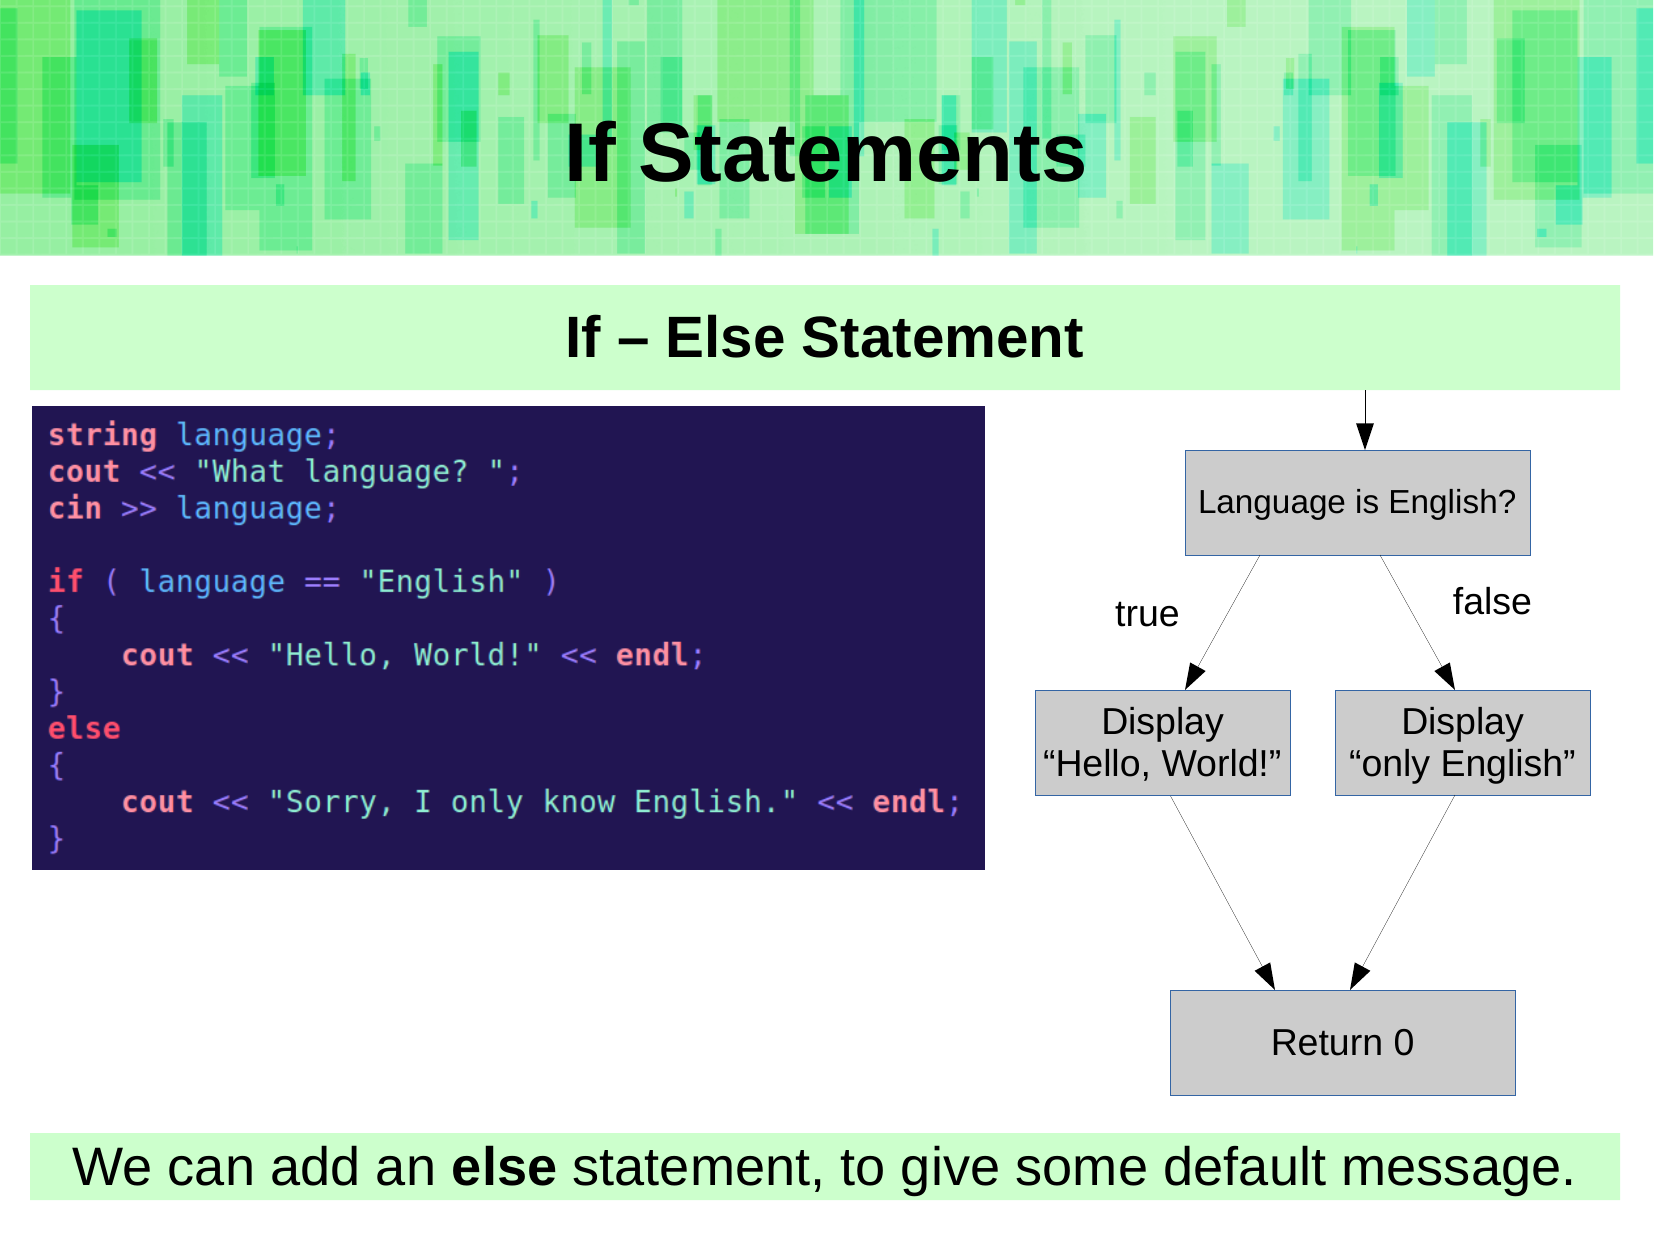

# If Statements
If – Else Statement
Language is English?
false
true
Display
“Hello, World!”
Display
“only English”
Return 0
We can add an else statement, to give some default message.